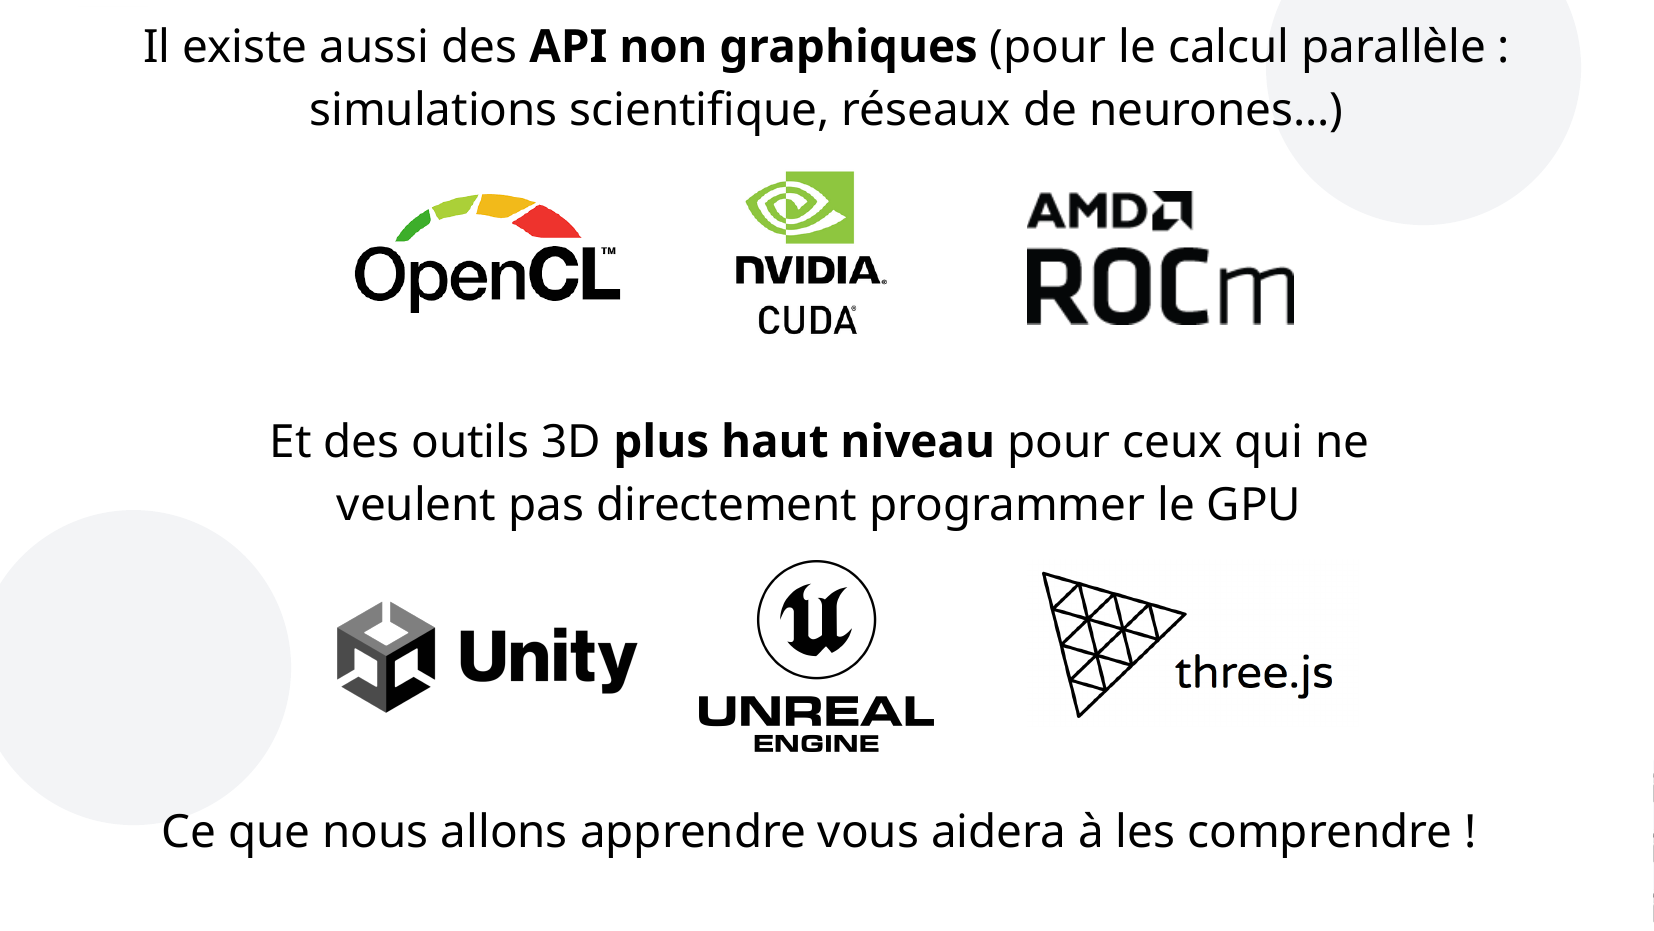

Il existe aussi des API non graphiques (pour le calcul parallèle : simulations scientifique, réseaux de neurones...)
Et des outils 3D plus haut niveau pour ceux qui ne
veulent pas directement programmer le GPU
Ce que nous allons apprendre vous aidera à les comprendre !